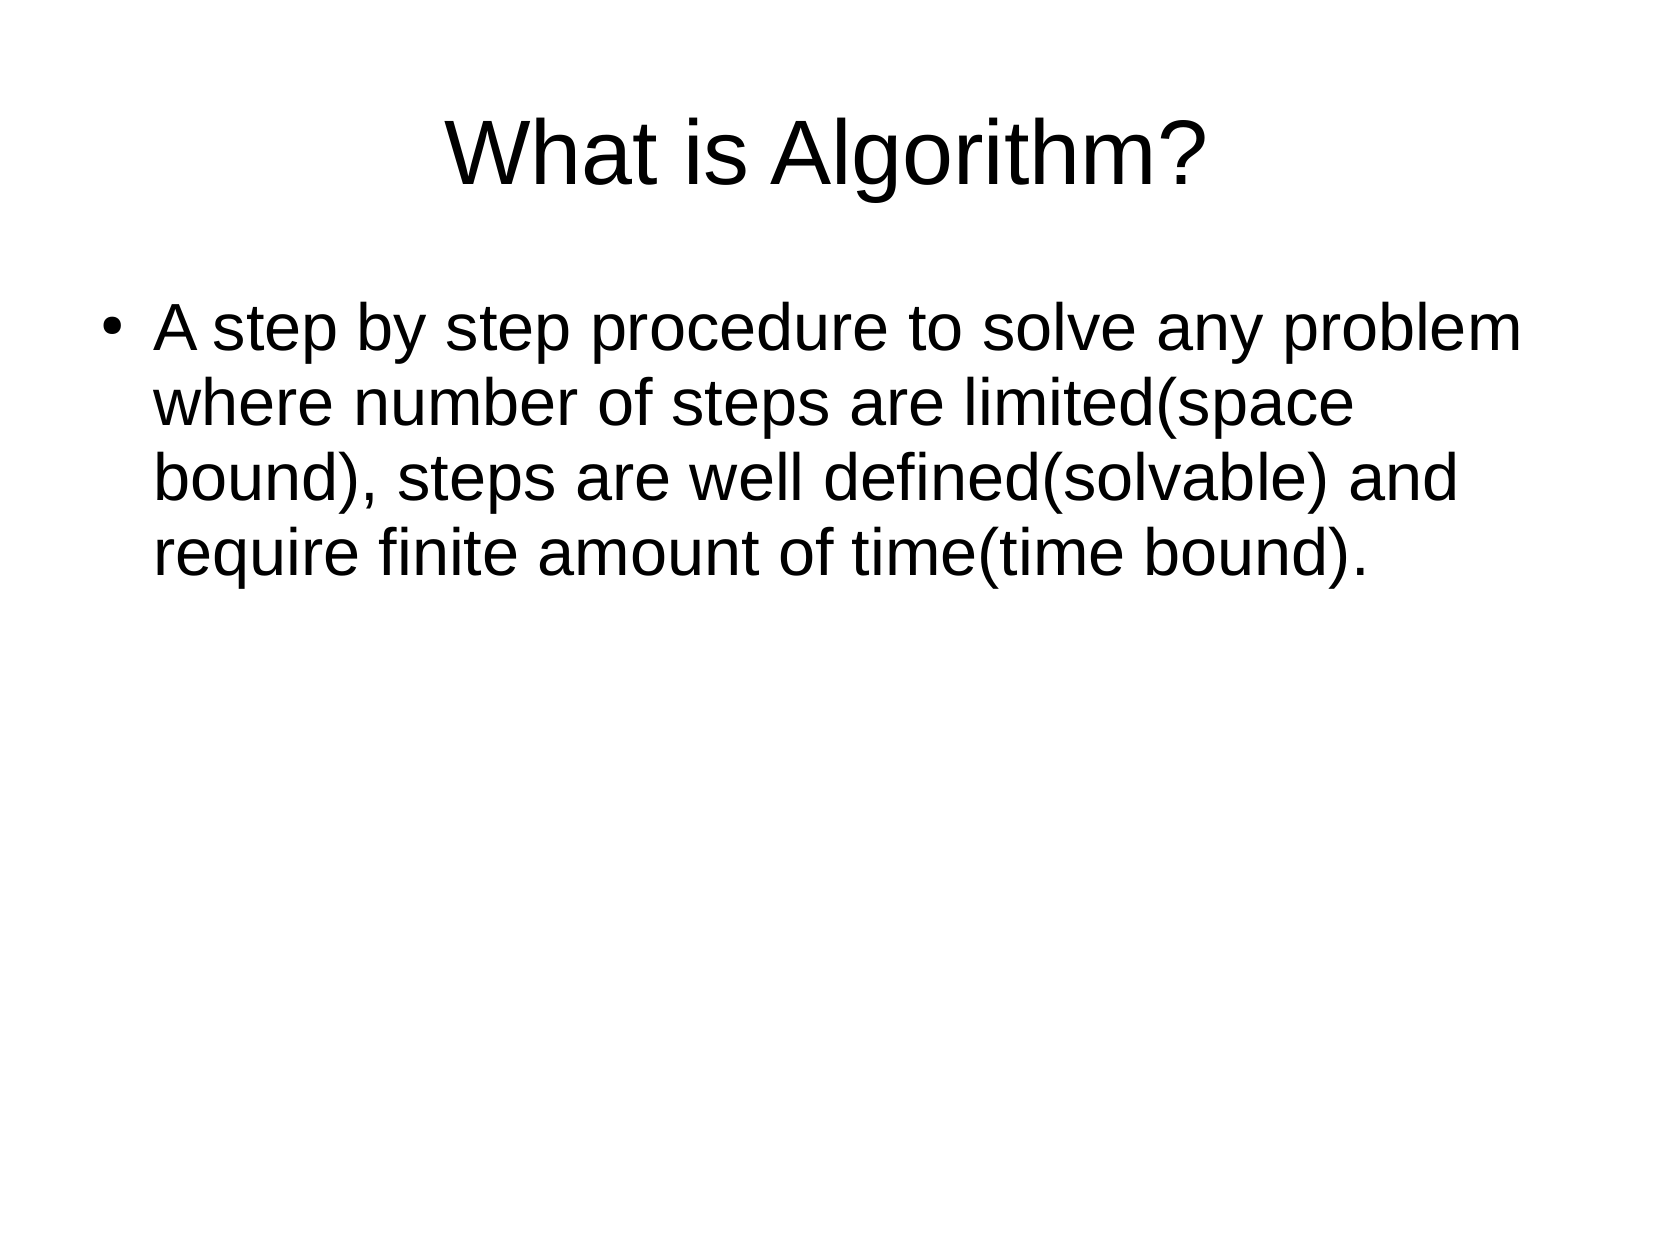

# What is Algorithm?
A step by step procedure to solve any problem where number of steps are limited(space bound), steps are well defined(solvable) and require finite amount of time(time bound).